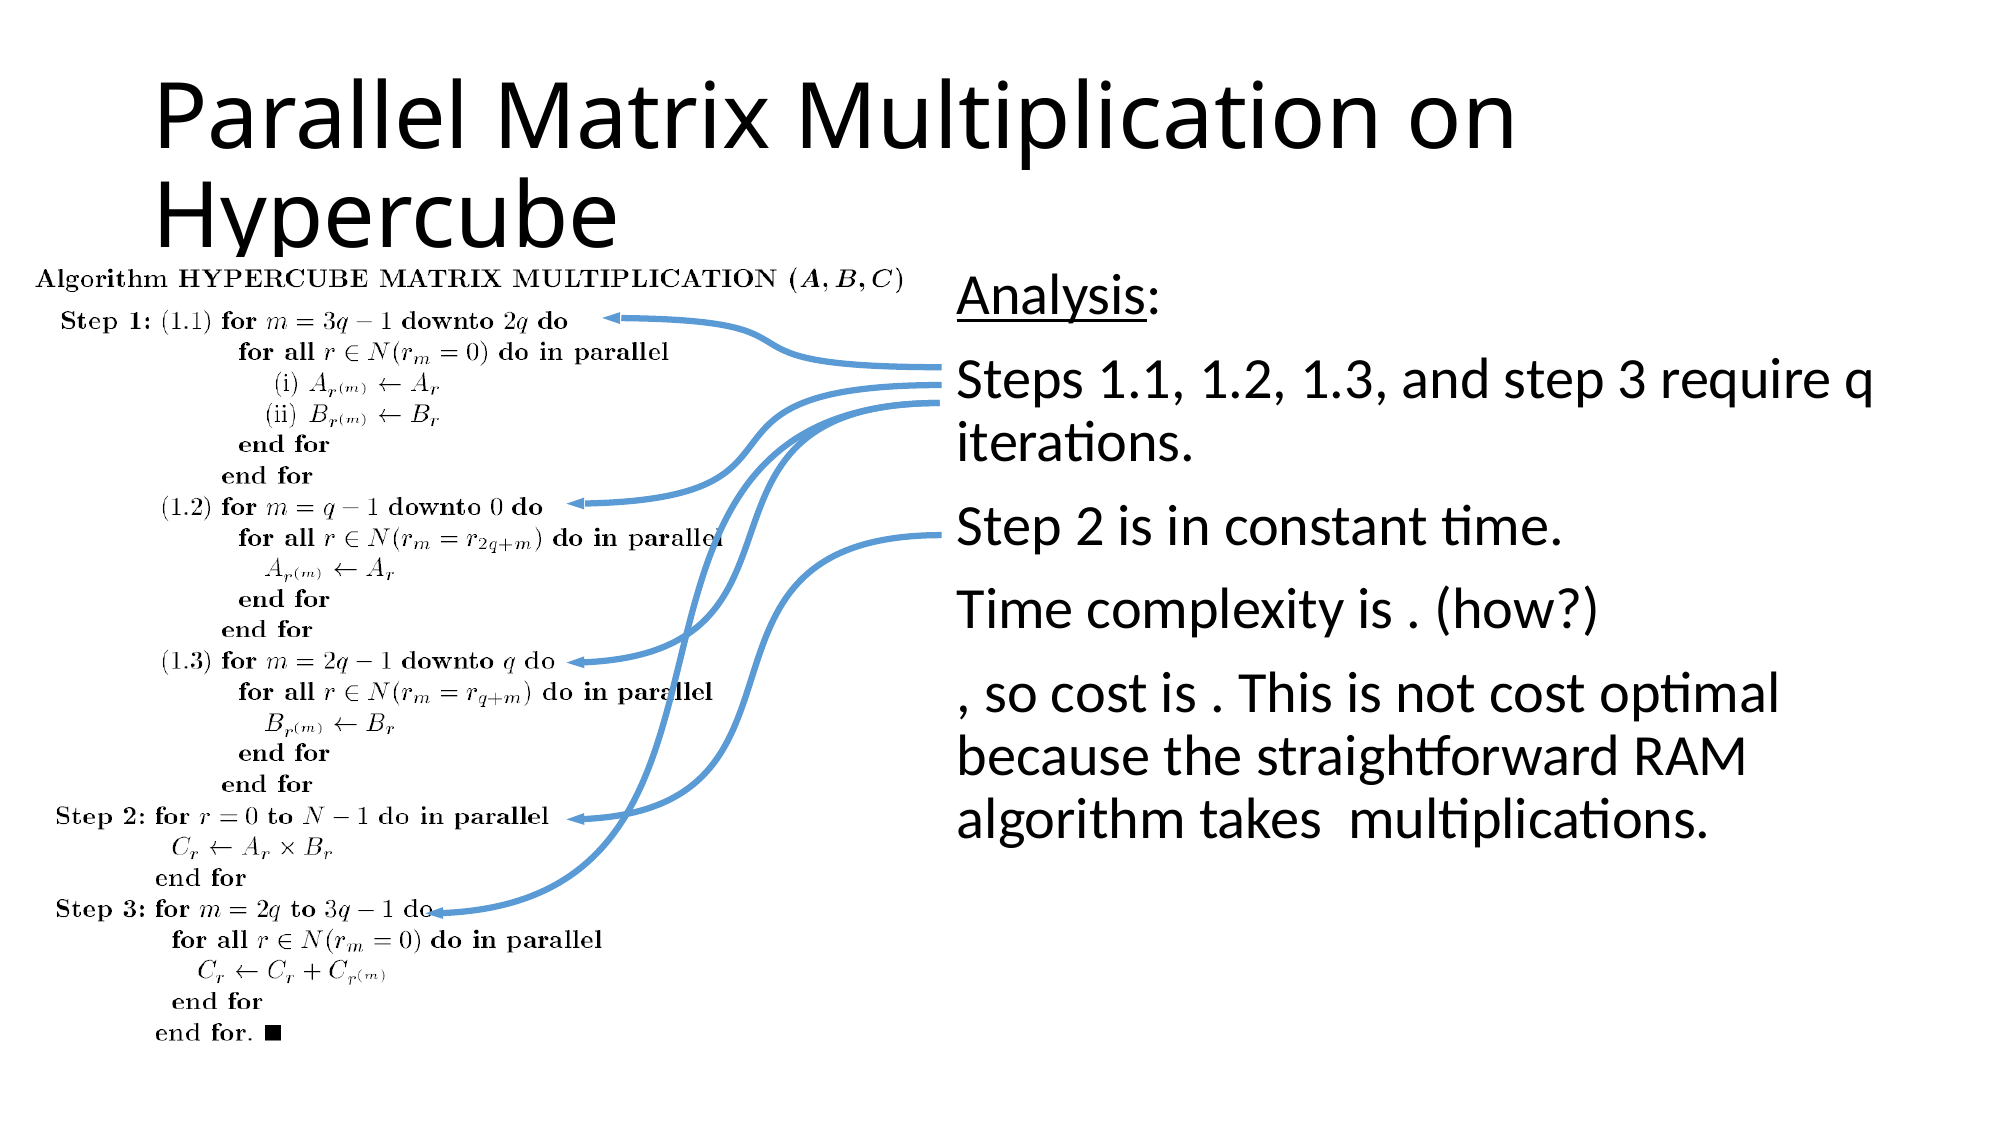

# Parallel Matrix Multiplication on Hypercube
Analysis:
Steps 1.1, 1.2, 1.3, and step 3 require q iterations.
Step 2 is in constant time.
Time complexity is . (how?)
, so cost is . This is not cost optimal because the straightforward RAM algorithm takes multiplications.